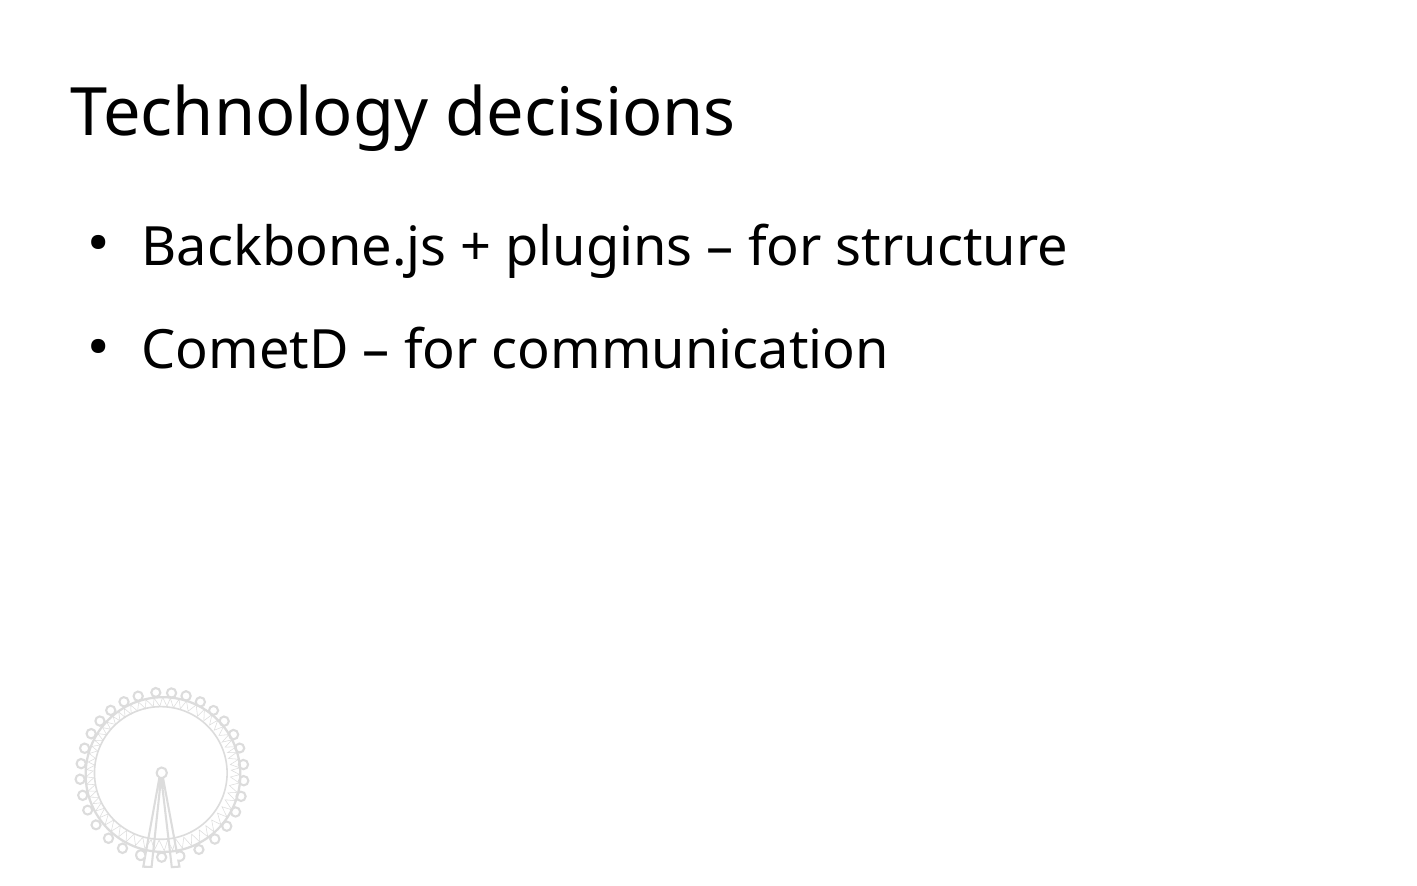

# Technology decisions
Backbone.js + plugins – for structure
CometD – for communication